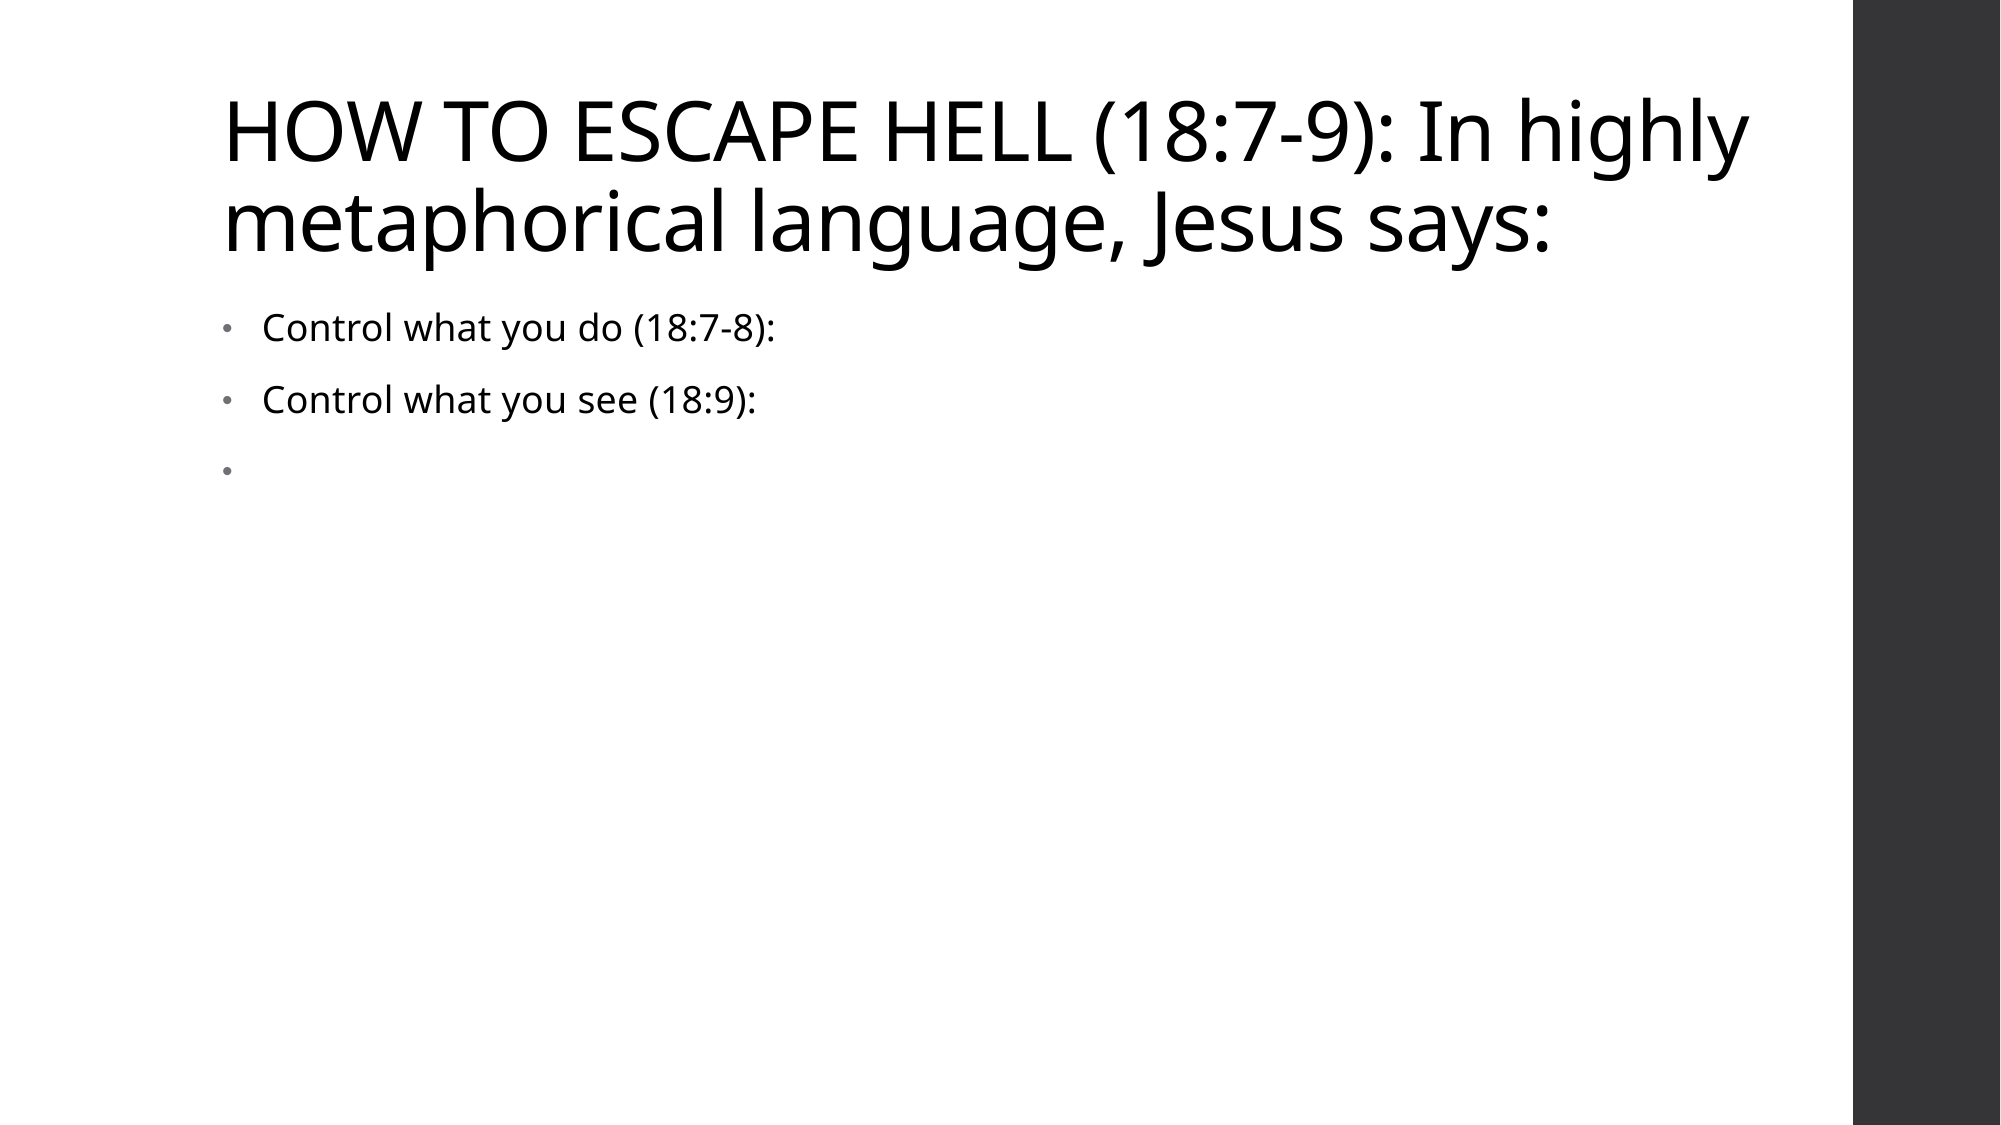

# HOW TO ESCAPE HELL (18:7-9): In highly metaphorical language, Jesus says:
 Control what you do (18:7-8):
 Control what you see (18:9):